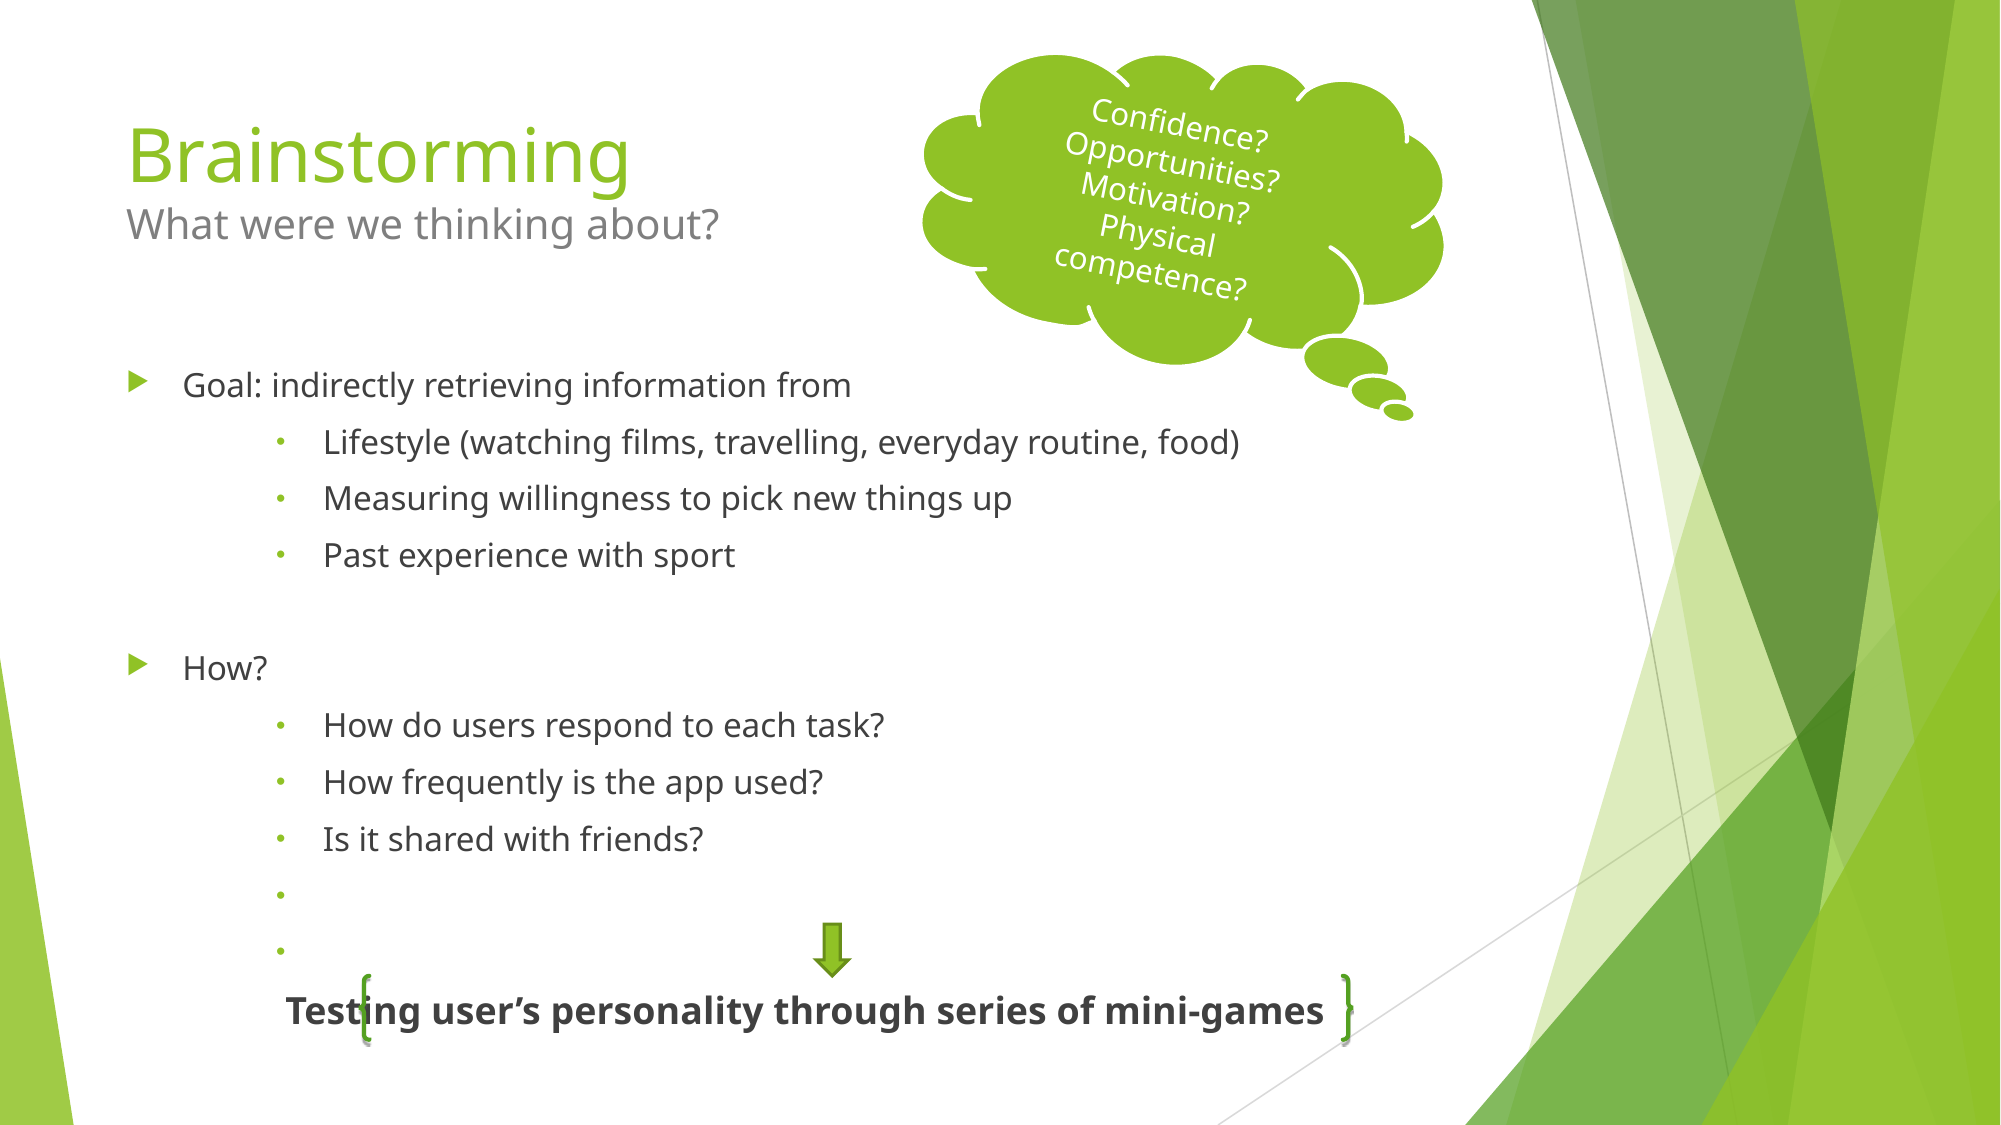

Confidence? Opportunities?
Motivation?
Physical competence?
# Brainstorming What were we thinking about?
Goal: indirectly retrieving information from
Lifestyle (watching films, travelling, everyday routine, food)
Measuring willingness to pick new things up
Past experience with sport
How?
How do users respond to each task?
How frequently is the app used?
Is it shared with friends?
Testing user’s personality through series of mini-games